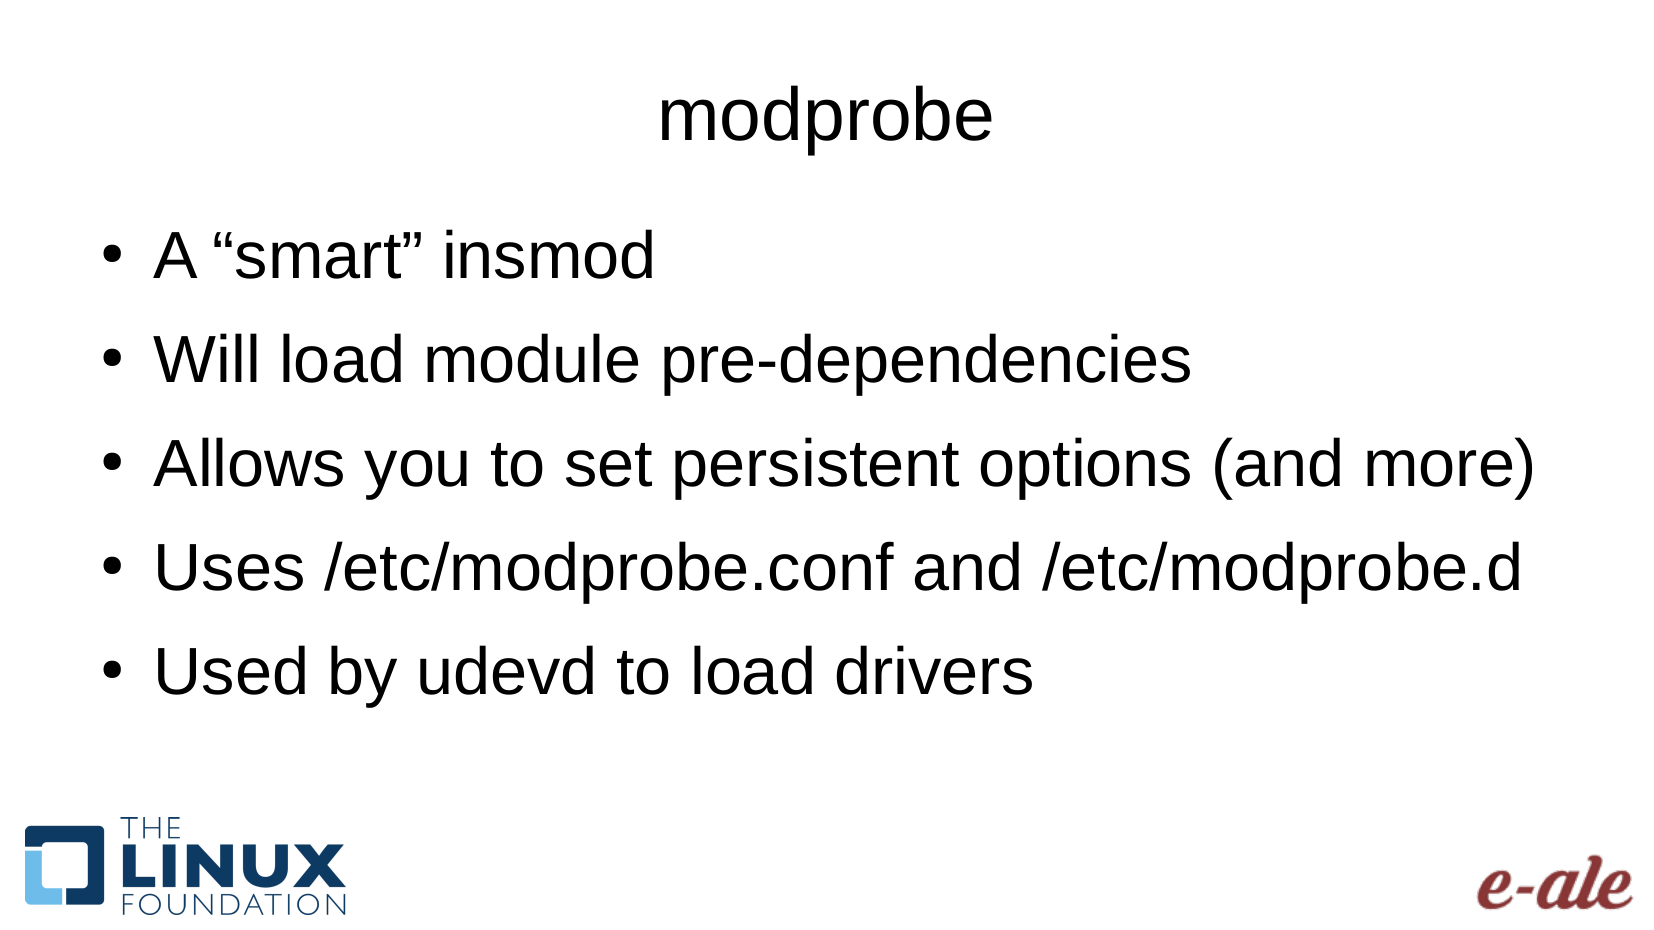

# modprobe
A “smart” insmod
Will load module pre-dependencies
Allows you to set persistent options (and more)
Uses /etc/modprobe.conf and /etc/modprobe.d
Used by udevd to load drivers